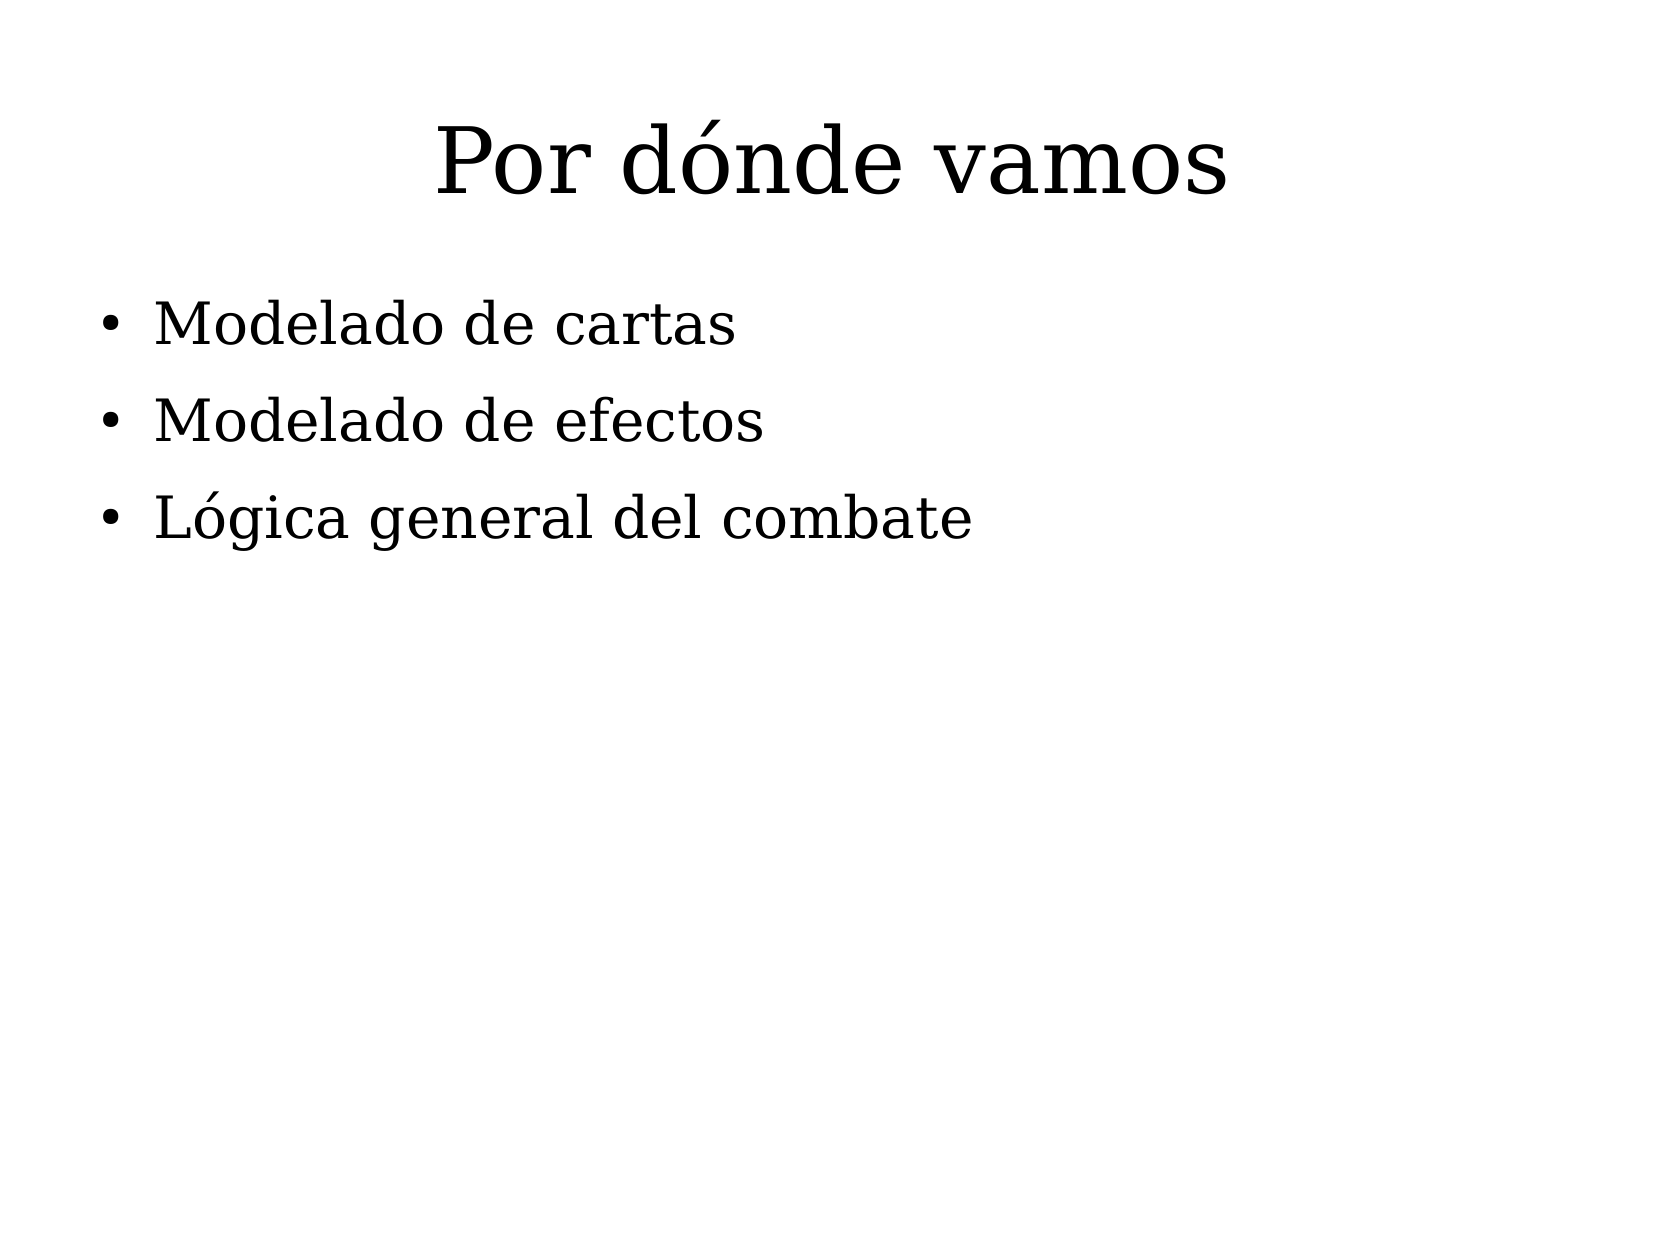

# Por dónde vamos
Modelado de cartas
Modelado de efectos
Lógica general del combate